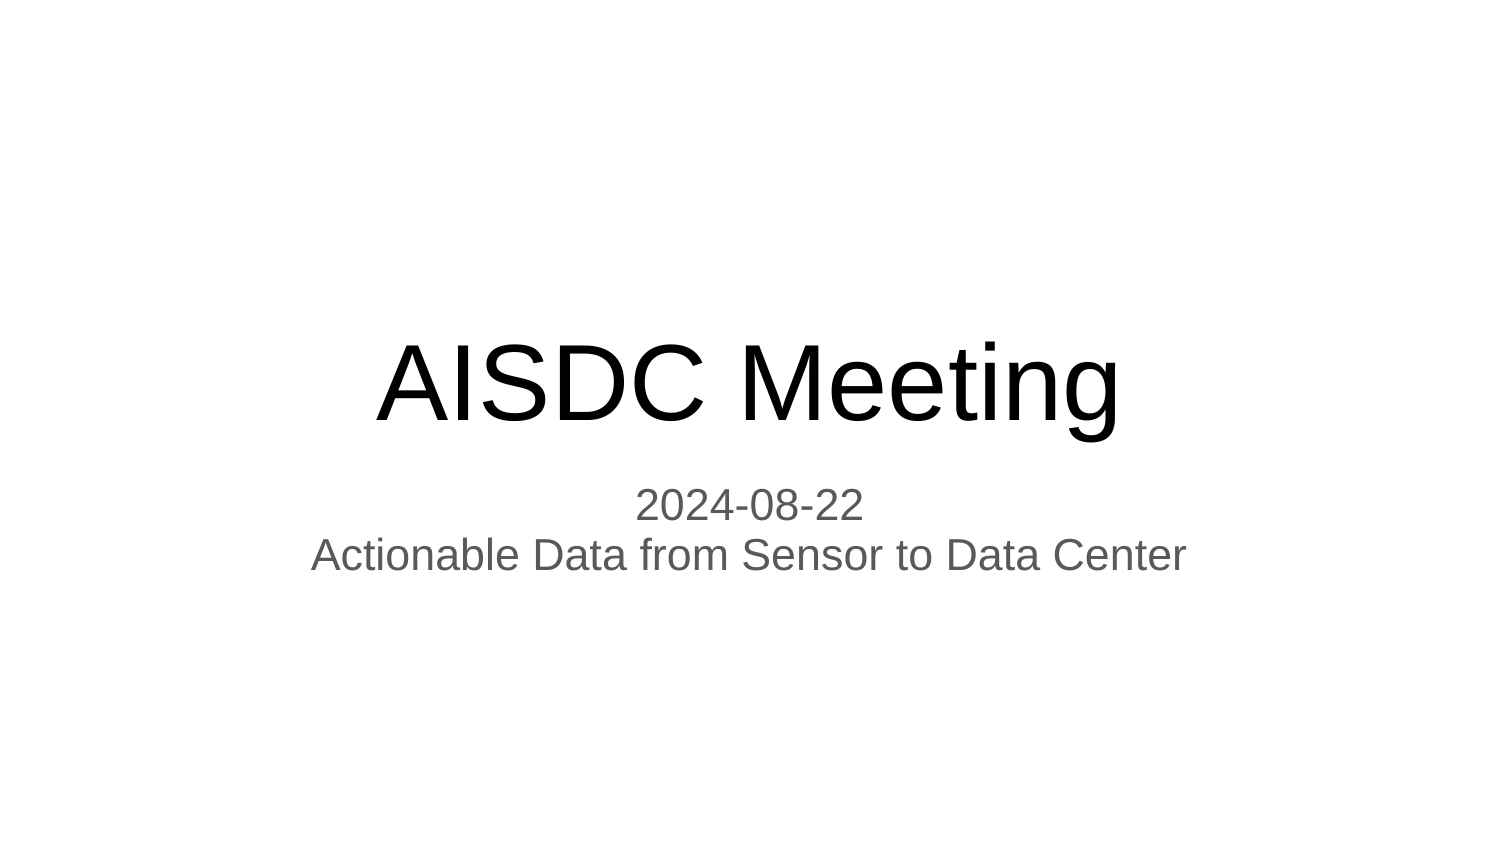

# AISDC Meeting
2024-08-22
Actionable Data from Sensor to Data Center